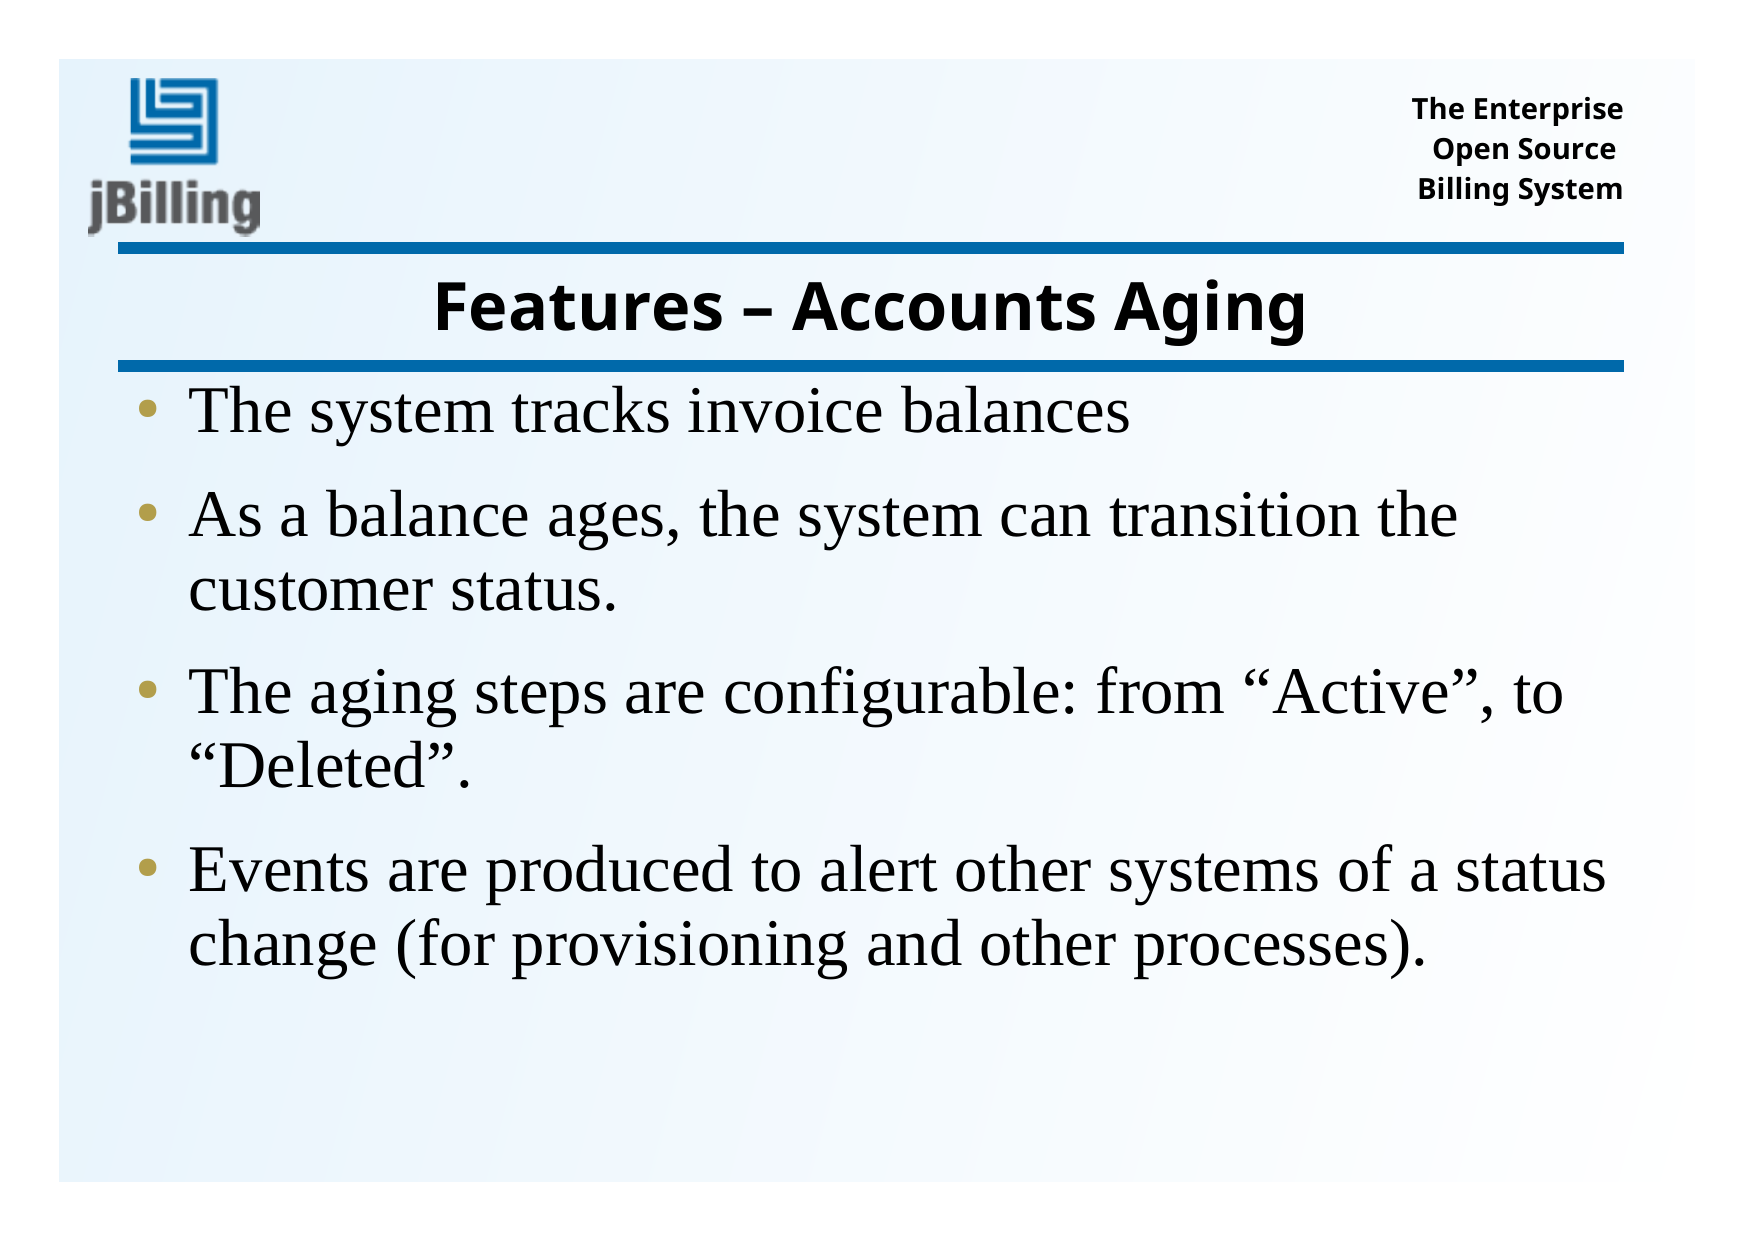

# Features – Accounts Aging
The system tracks invoice balances
As a balance ages, the system can transition the customer status.
The aging steps are configurable: from “Active”, to “Deleted”.
Events are produced to alert other systems of a status change (for provisioning and other processes).